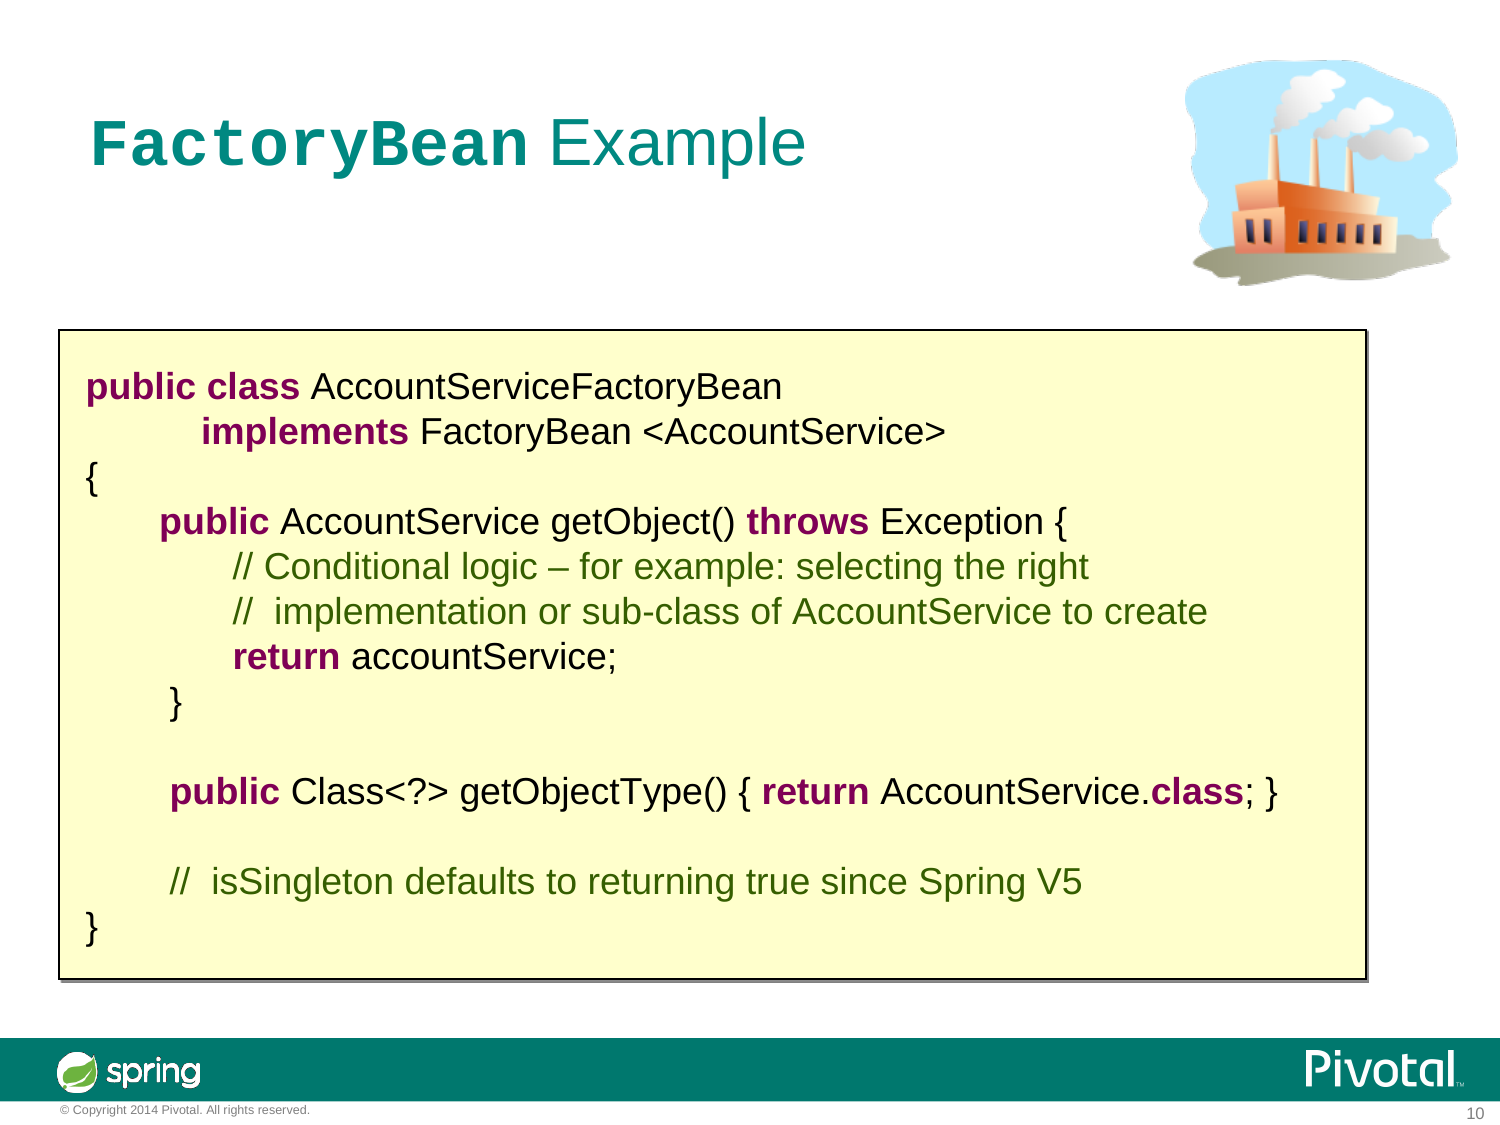

# FactoryBean Example
public class AccountServiceFactoryBean
 implements FactoryBean <AccountService>
{
 public AccountService getObject() throws Exception {
 // Conditional logic – for example: selecting the right
 // implementation or sub-class of AccountService to create
 return accountService;
 }
 public Class<?> getObjectType() { return AccountService.class; }
 // isSingleton defaults to returning true since Spring V5
}